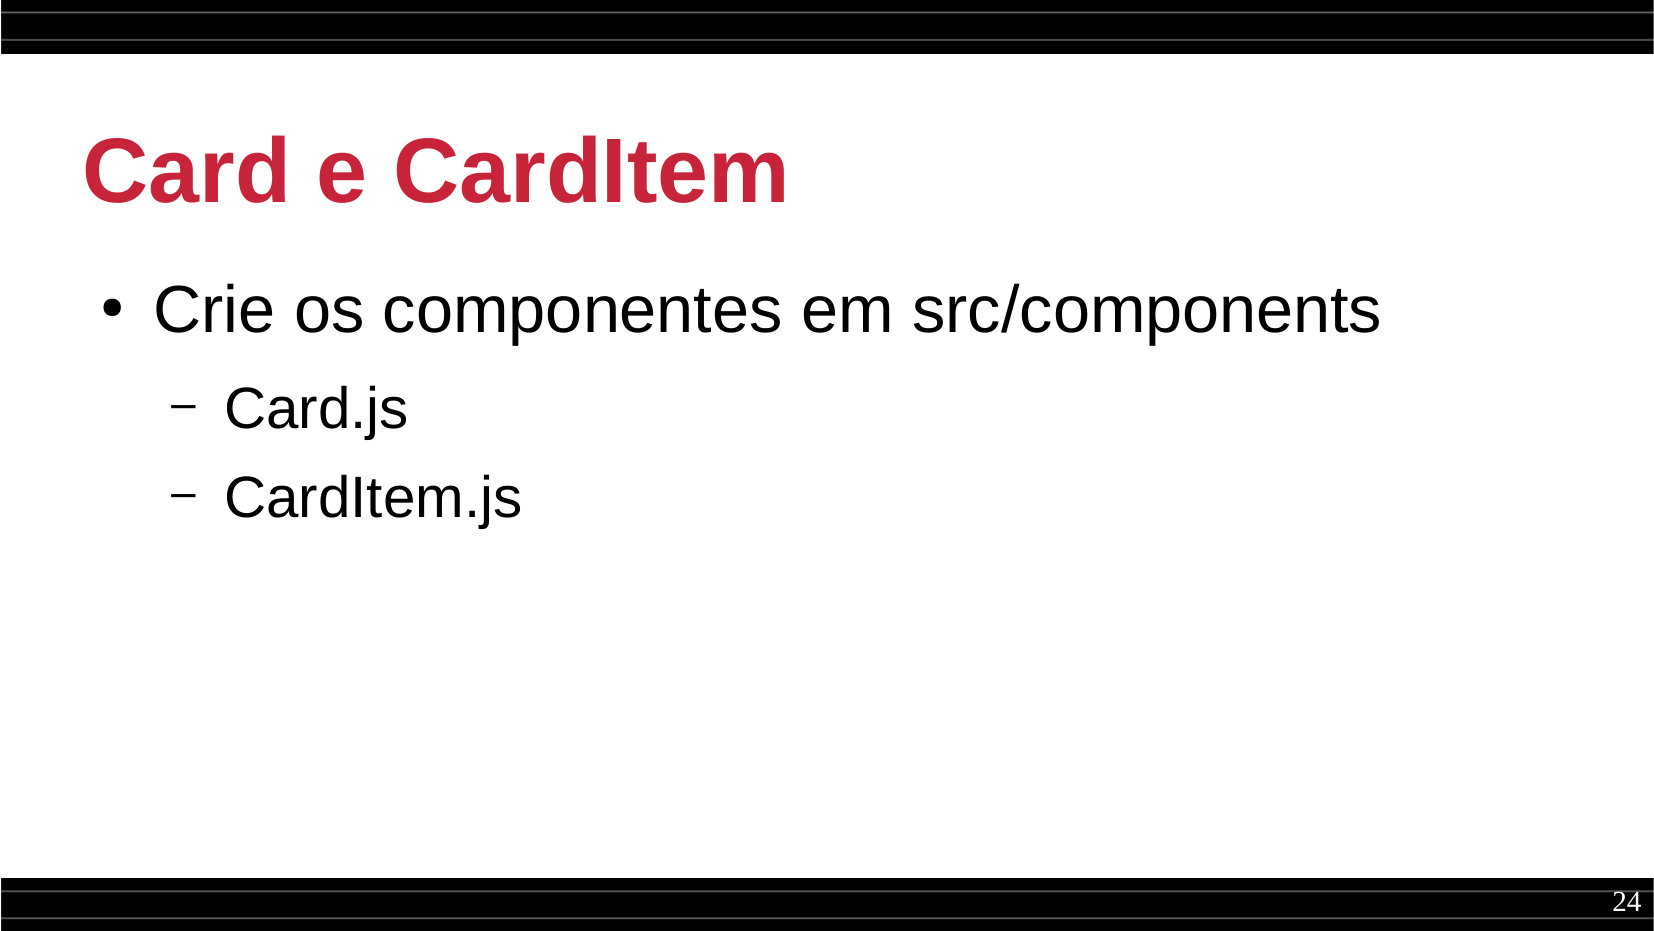

# Card e CardItem
Crie os componentes em src/components
Card.js
CardItem.js